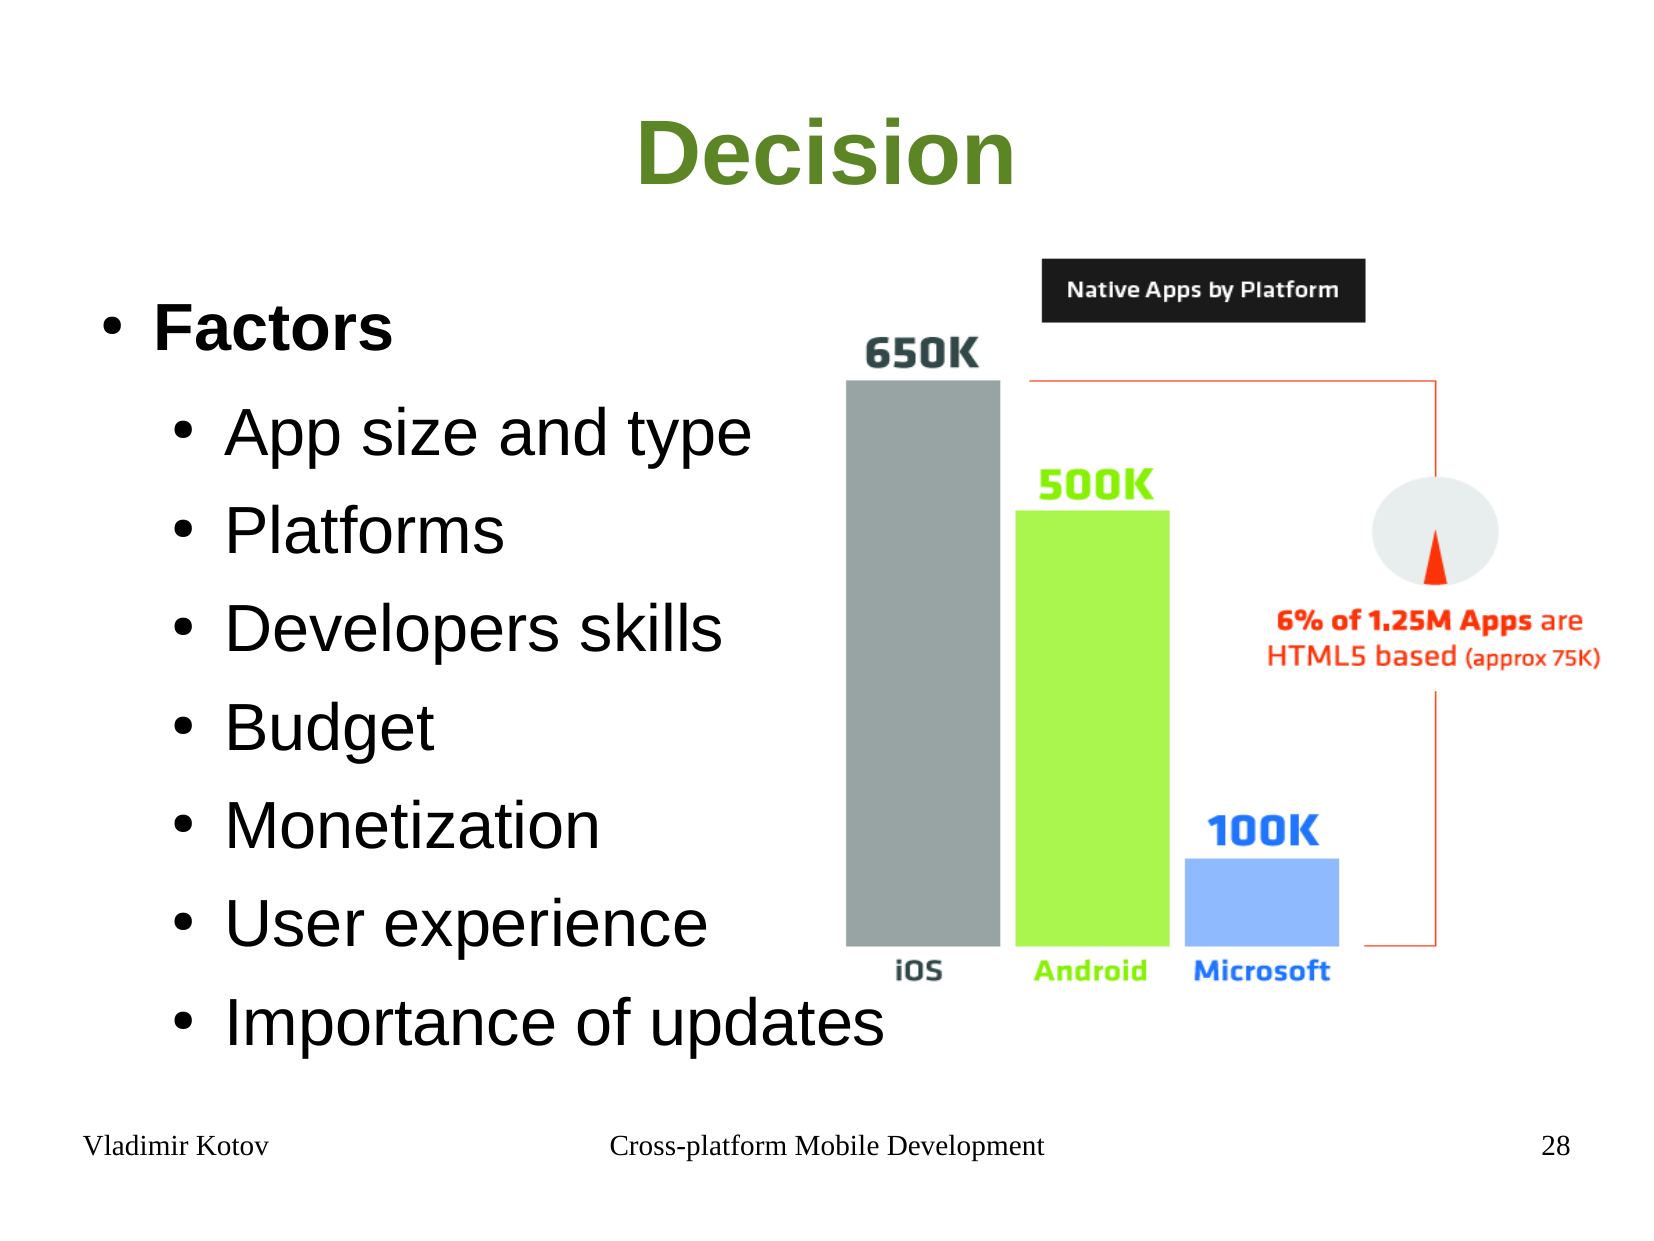

# Decision
Factors
App size and type
Platforms
Developers skills
Budget
Monetization
User experience
Importance of updates
Vladimir Kotov
Cross-platform Mobile Development
28